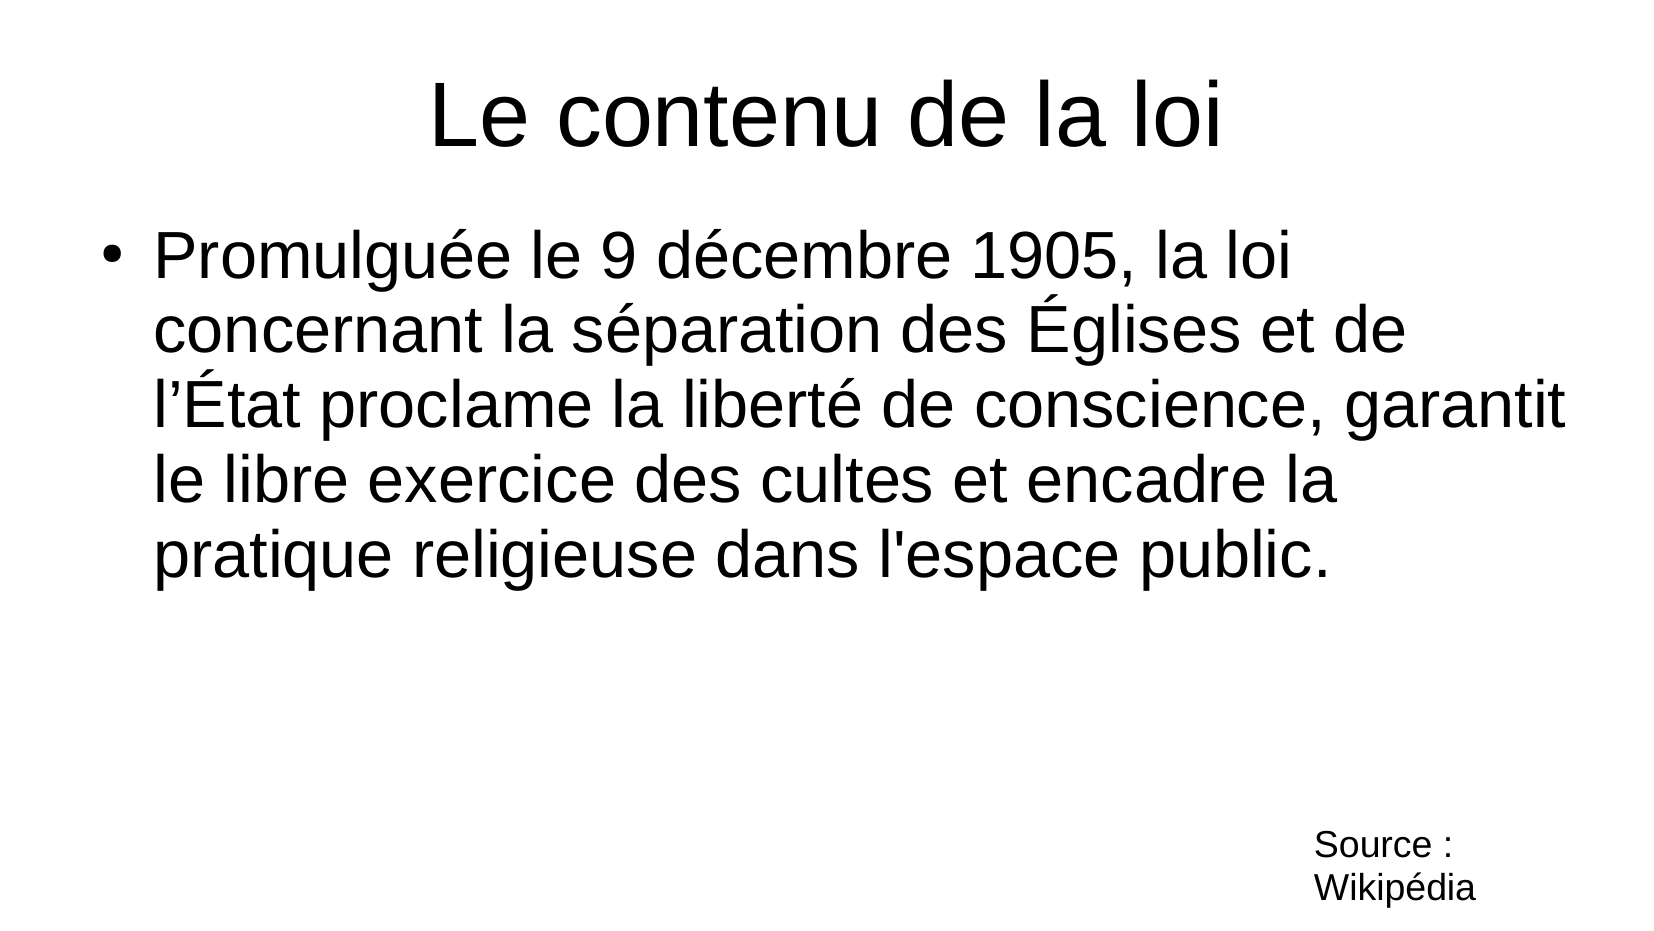

# Le contenu de la loi
Promulguée le 9 décembre 1905, la loi concernant la séparation des Églises et de l’État proclame la liberté de conscience, garantit le libre exercice des cultes et encadre la pratique religieuse dans l'espace public.
Source : Wikipédia